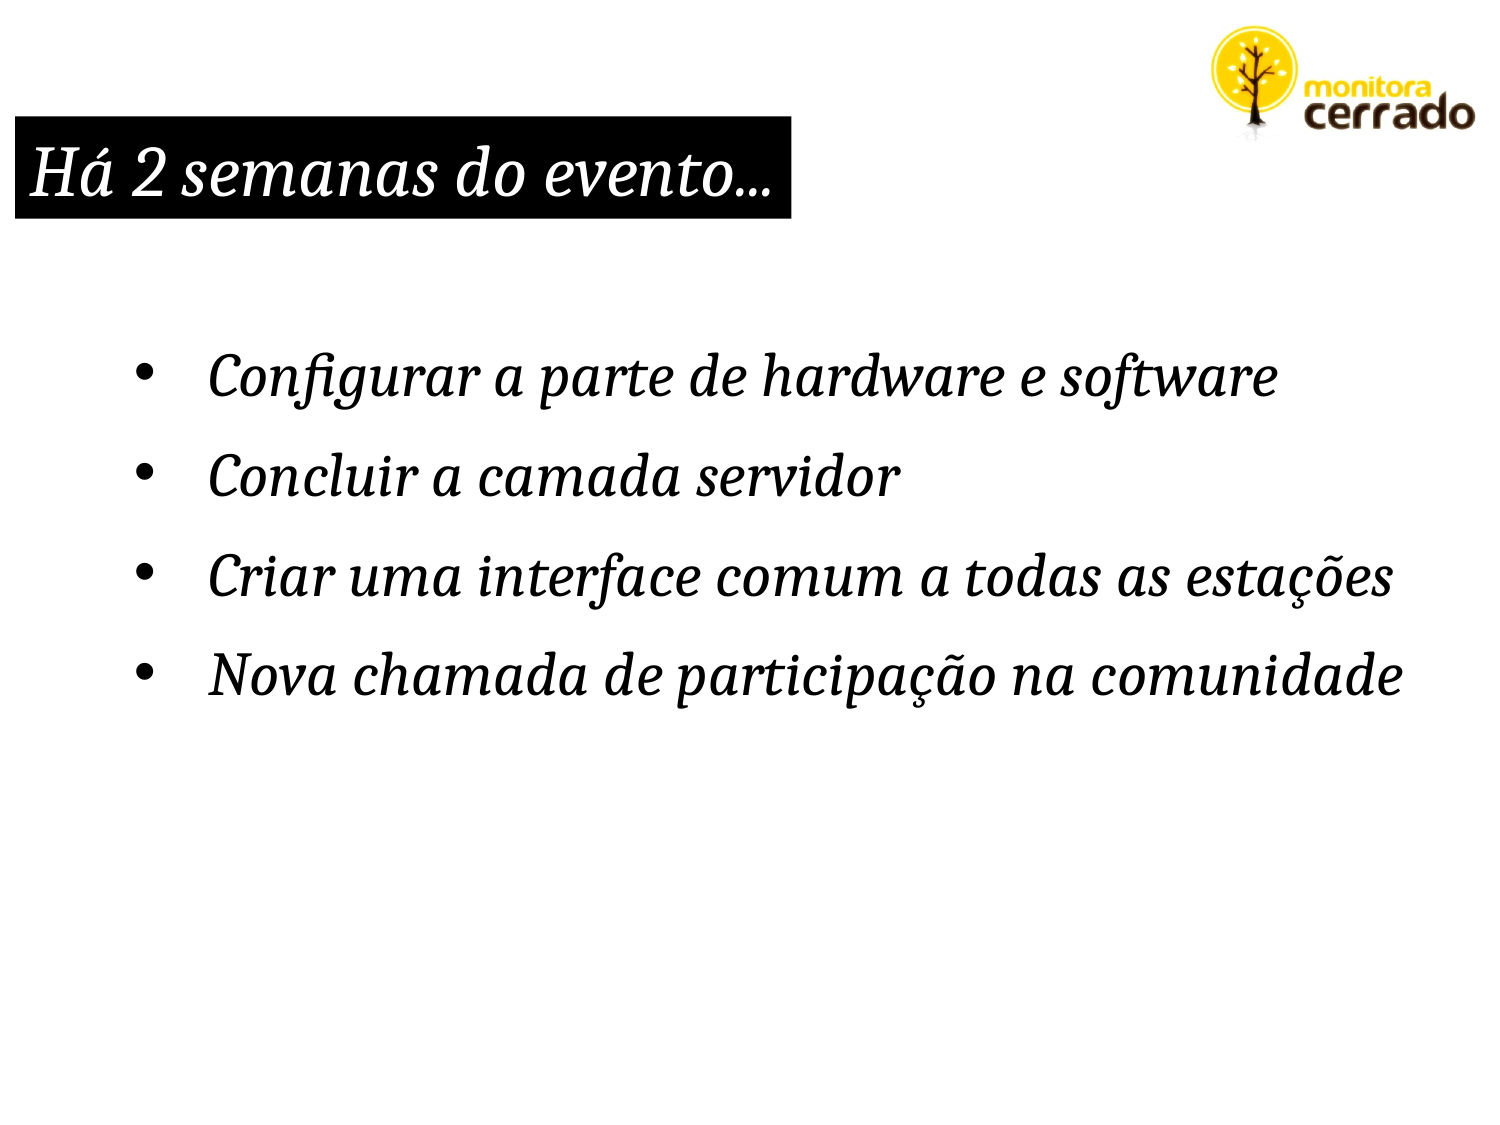

Há 2 semanas do evento...
Configurar a parte de hardware e software
Concluir a camada servidor
Criar uma interface comum a todas as estações
Nova chamada de participação na comunidade